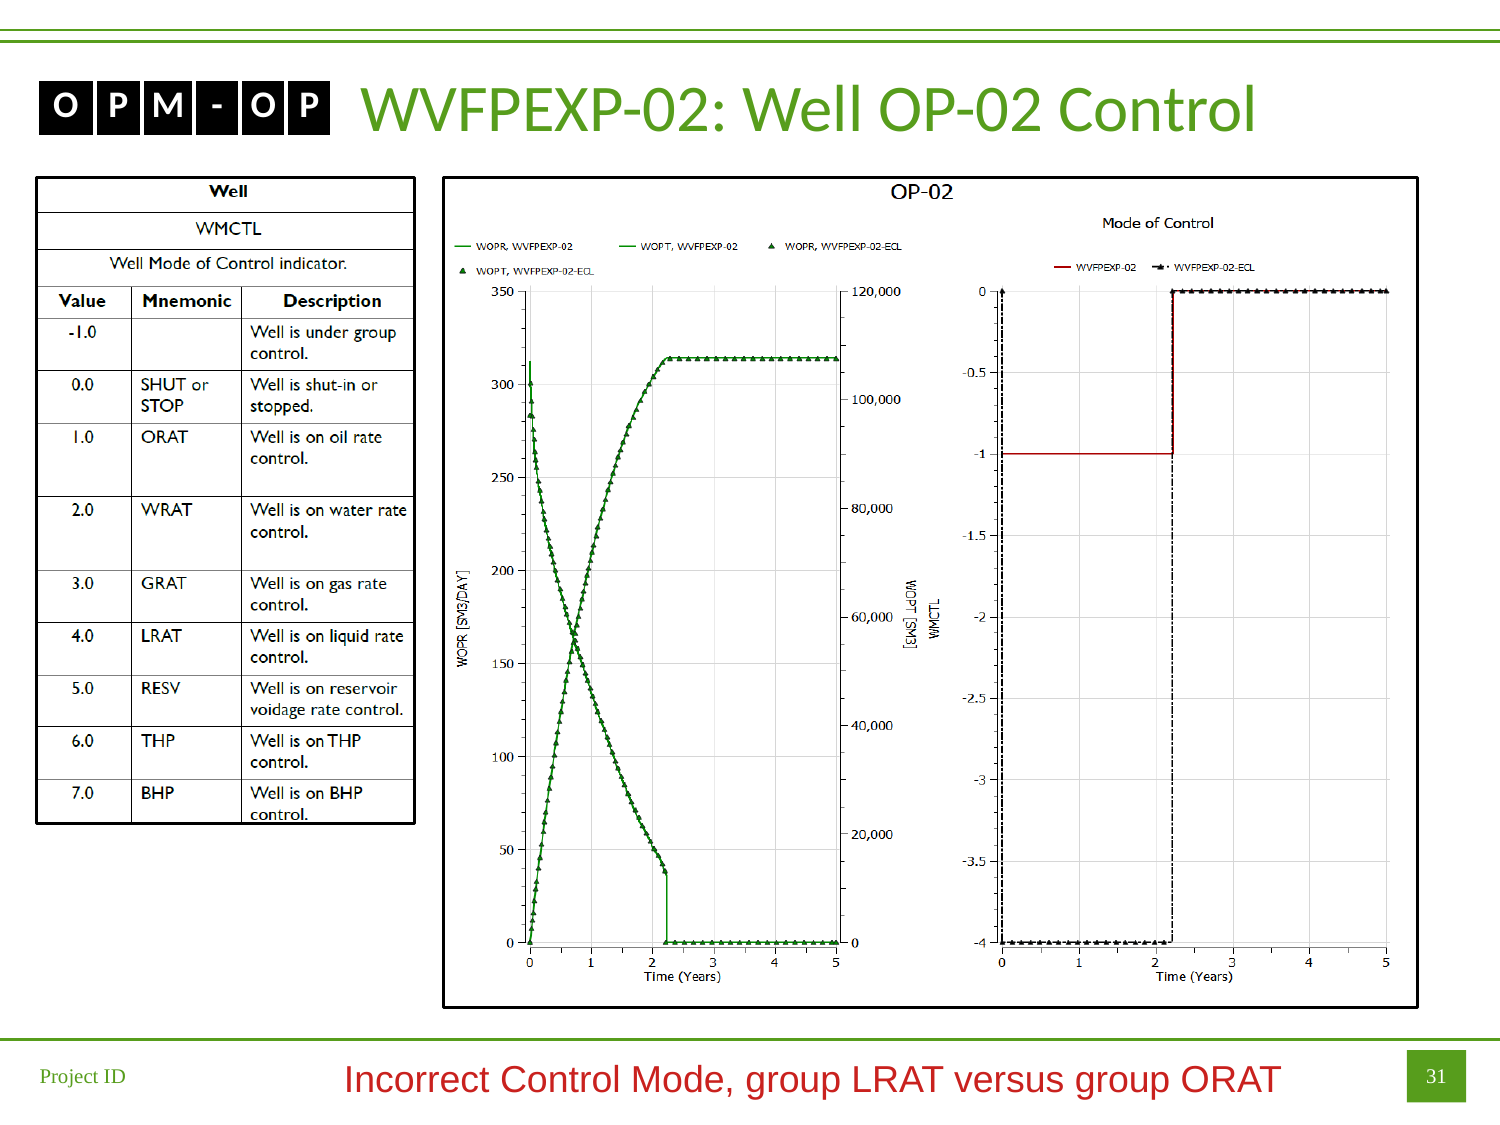

# WVFPEXP-02: Well OP-02 Control
Project ID
31
Incorrect Control Mode, group LRAT versus group ORAT